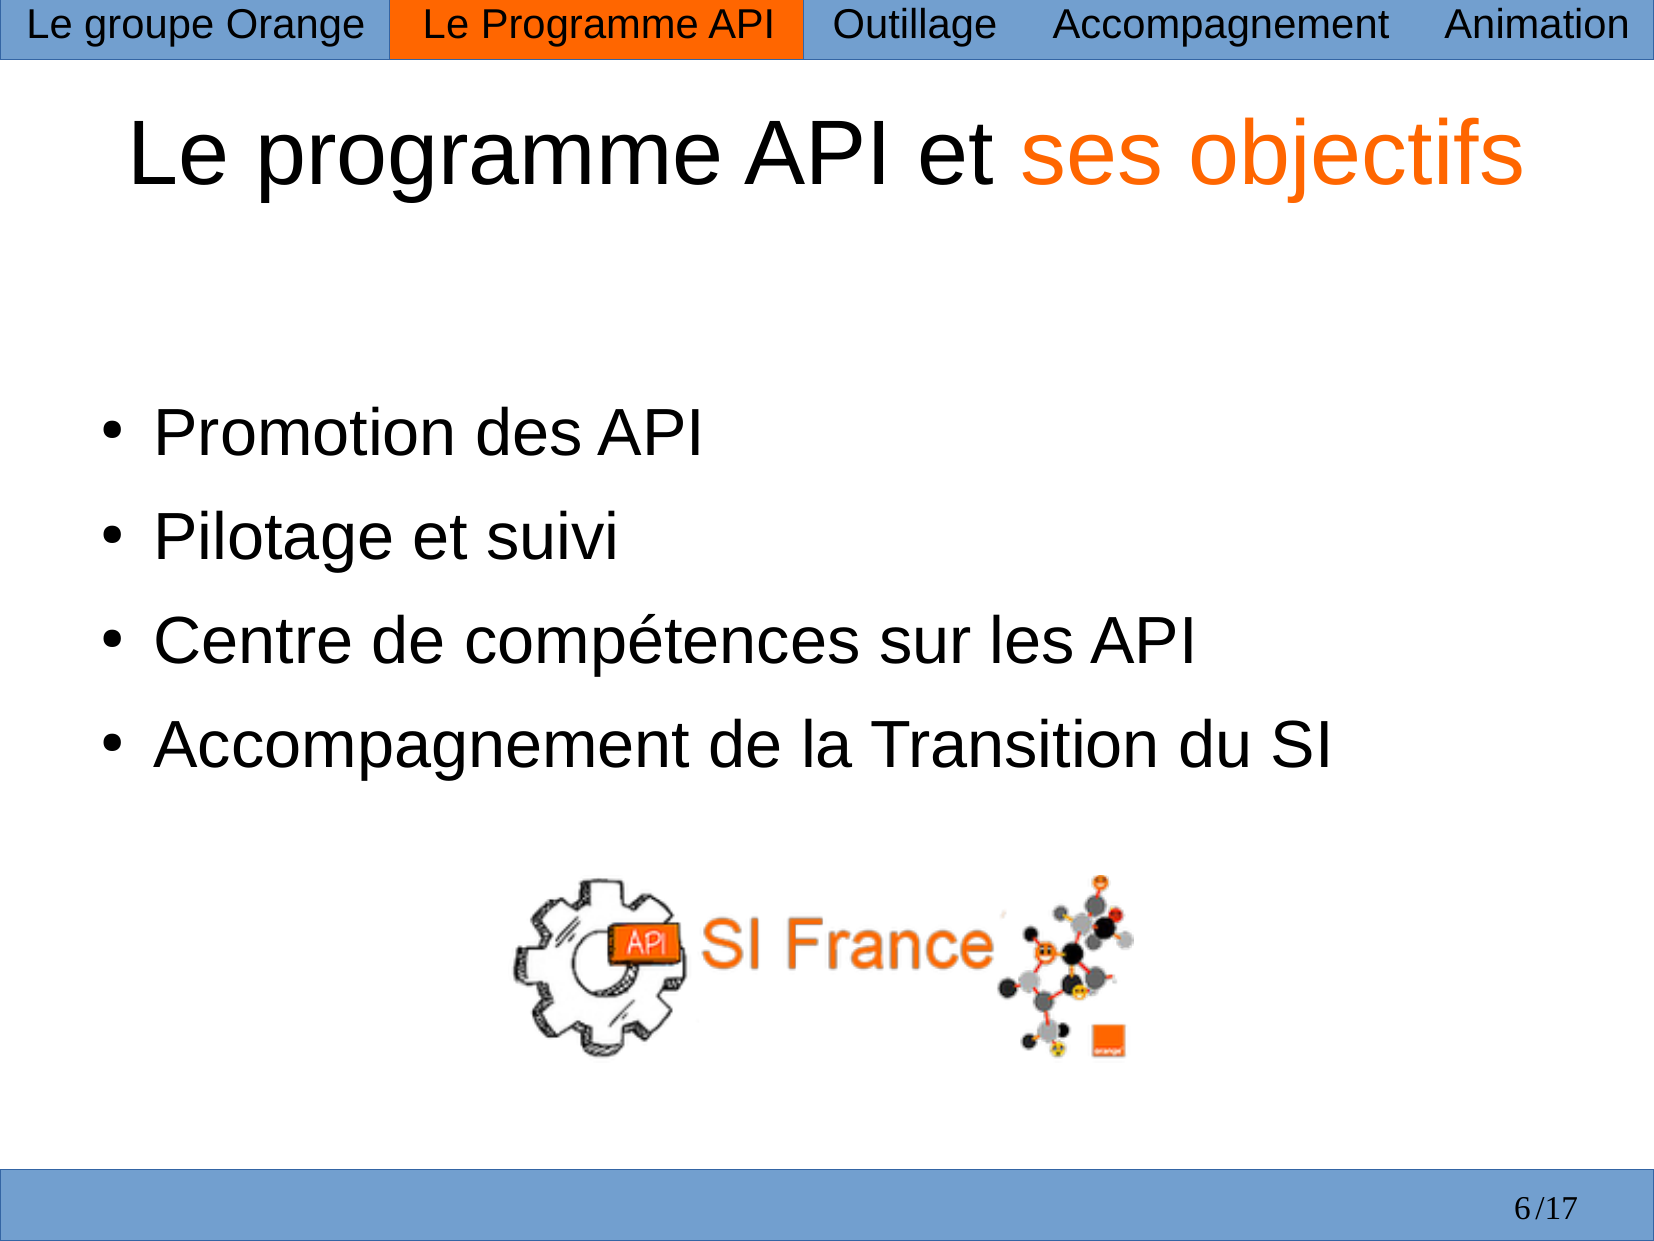

Le groupe Orange Le Programme API Outillage Accompagnement Animation
# Le programme API et ses objectifs
Promotion des API
Pilotage et suivi
Centre de compétences sur les API
Accompagnement de la Transition du SI
6
/17